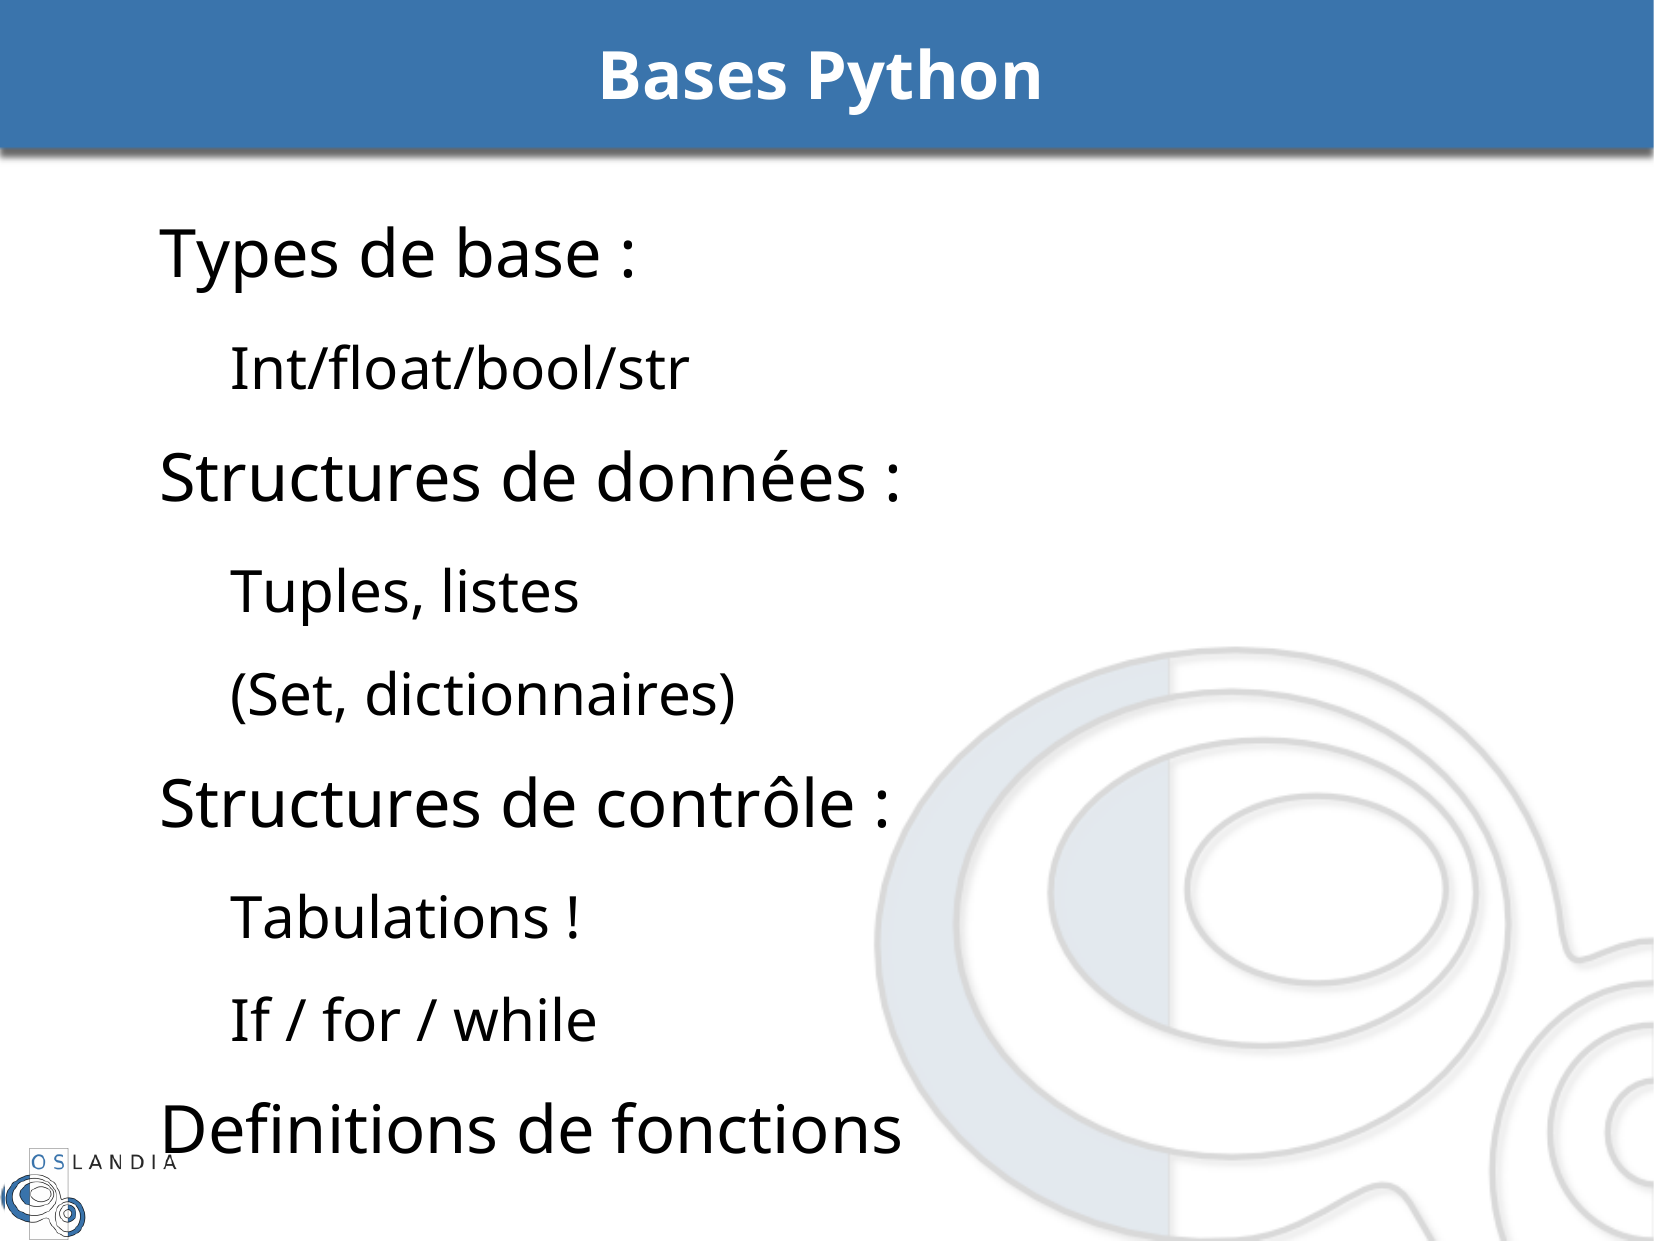

# Bases Python
Types de base :
Int/float/bool/str
Structures de données :
Tuples, listes
(Set, dictionnaires)
Structures de contrôle :
Tabulations !
If / for / while
Definitions de fonctions